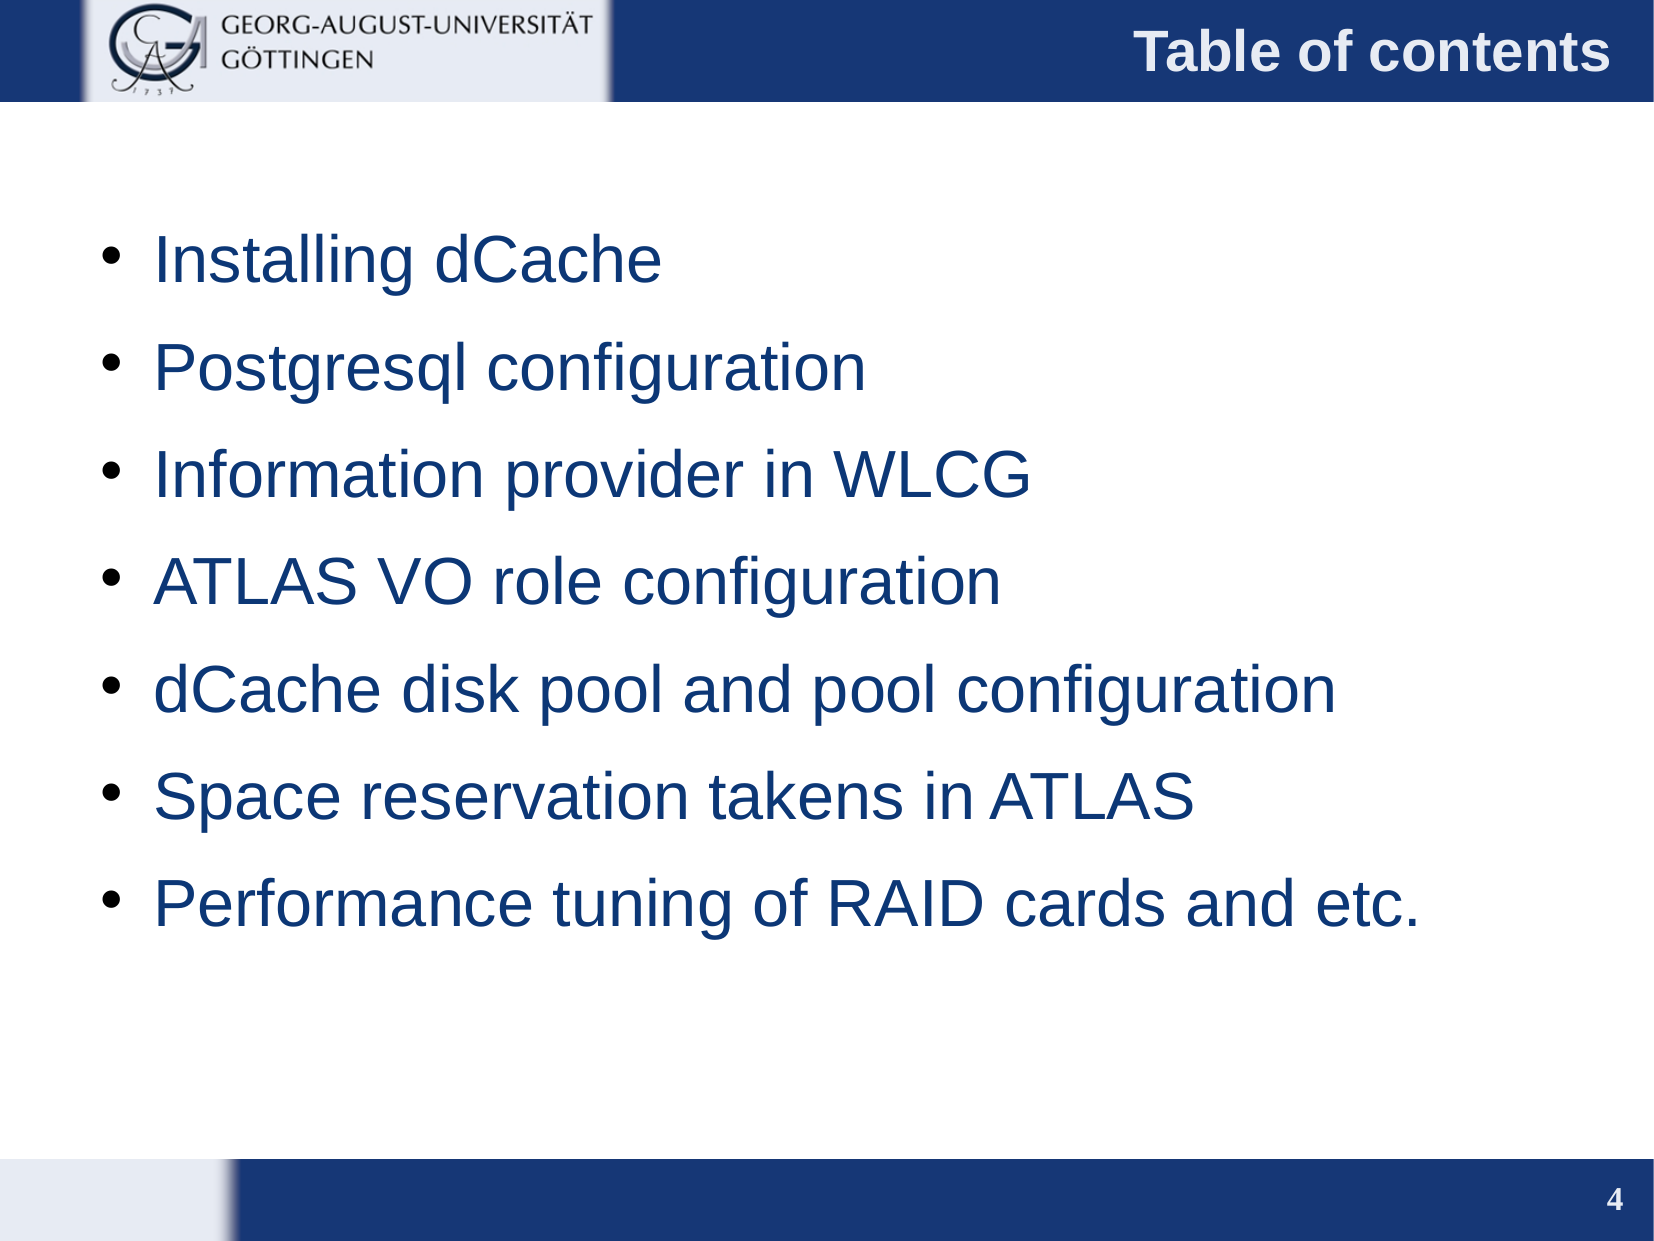

# Table of contents
Installing dCache
Postgresql configuration
Information provider in WLCG
ATLAS VO role configuration
dCache disk pool and pool configuration
Space reservation takens in ATLAS
Performance tuning of RAID cards and etc.
dCache configuration in the WLCG T2
4